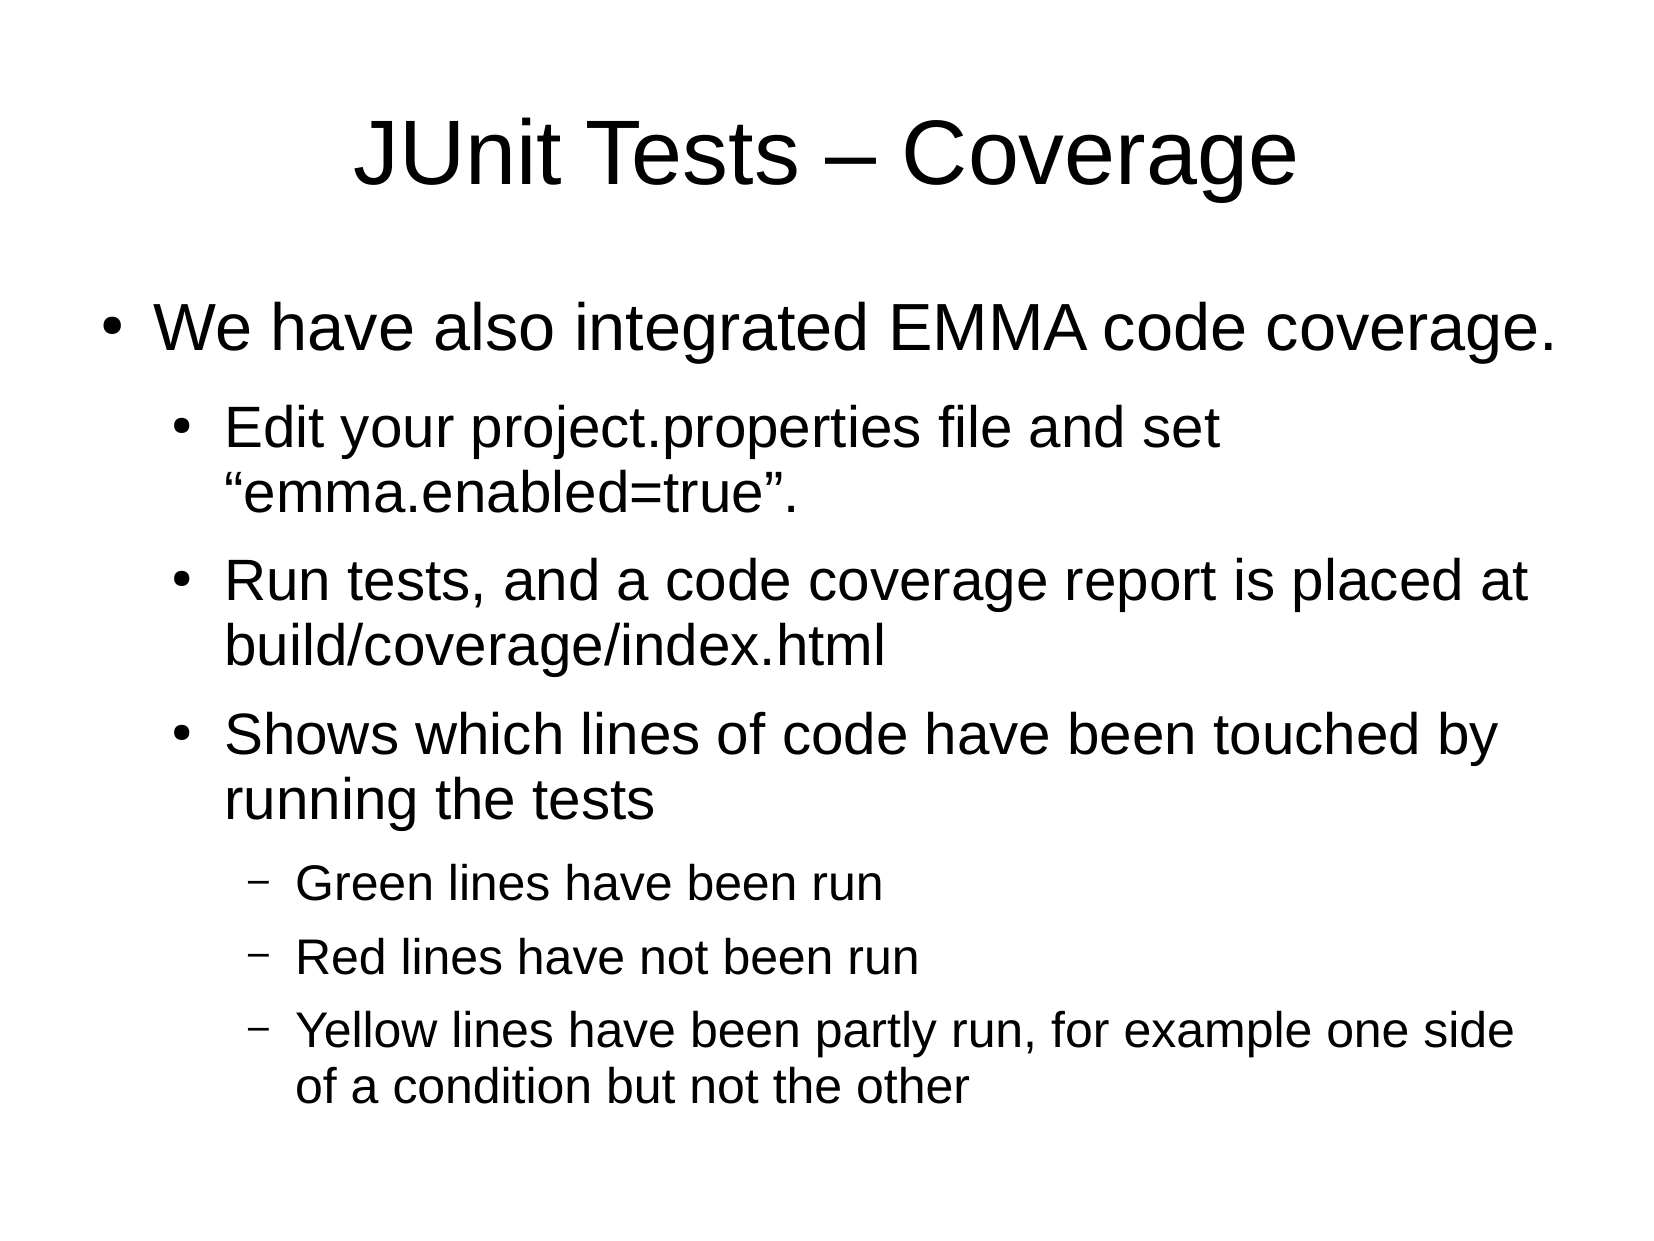

# JUnit Tests – Coverage
We have also integrated EMMA code coverage.
Edit your project.properties file and set “emma.enabled=true”.
Run tests, and a code coverage report is placed at build/coverage/index.html
Shows which lines of code have been touched by running the tests
Green lines have been run
Red lines have not been run
Yellow lines have been partly run, for example one side of a condition but not the other